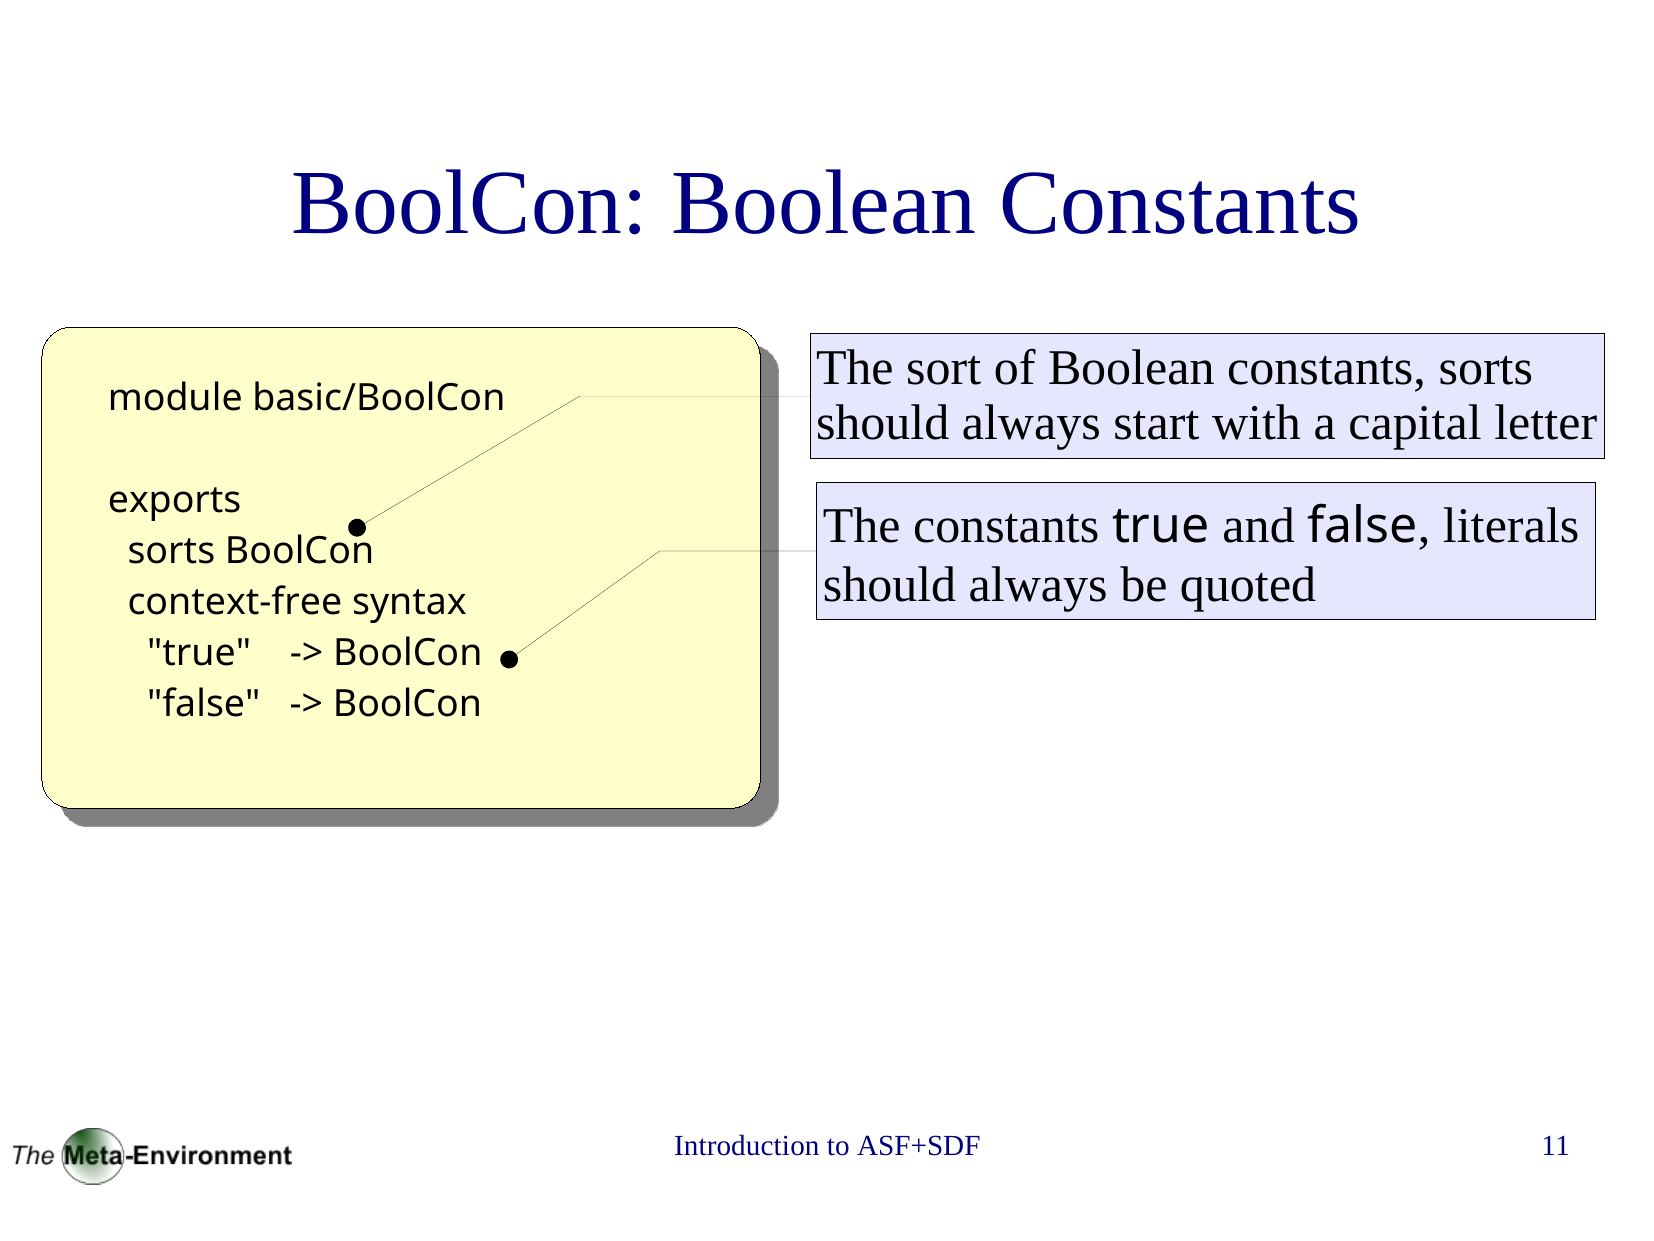

# BoolCon: Boolean Constants
module basic/BoolCon
exports
 sorts BoolCon
 context-free syntax
 "true" -> BoolCon
 "false" -> BoolCon
11